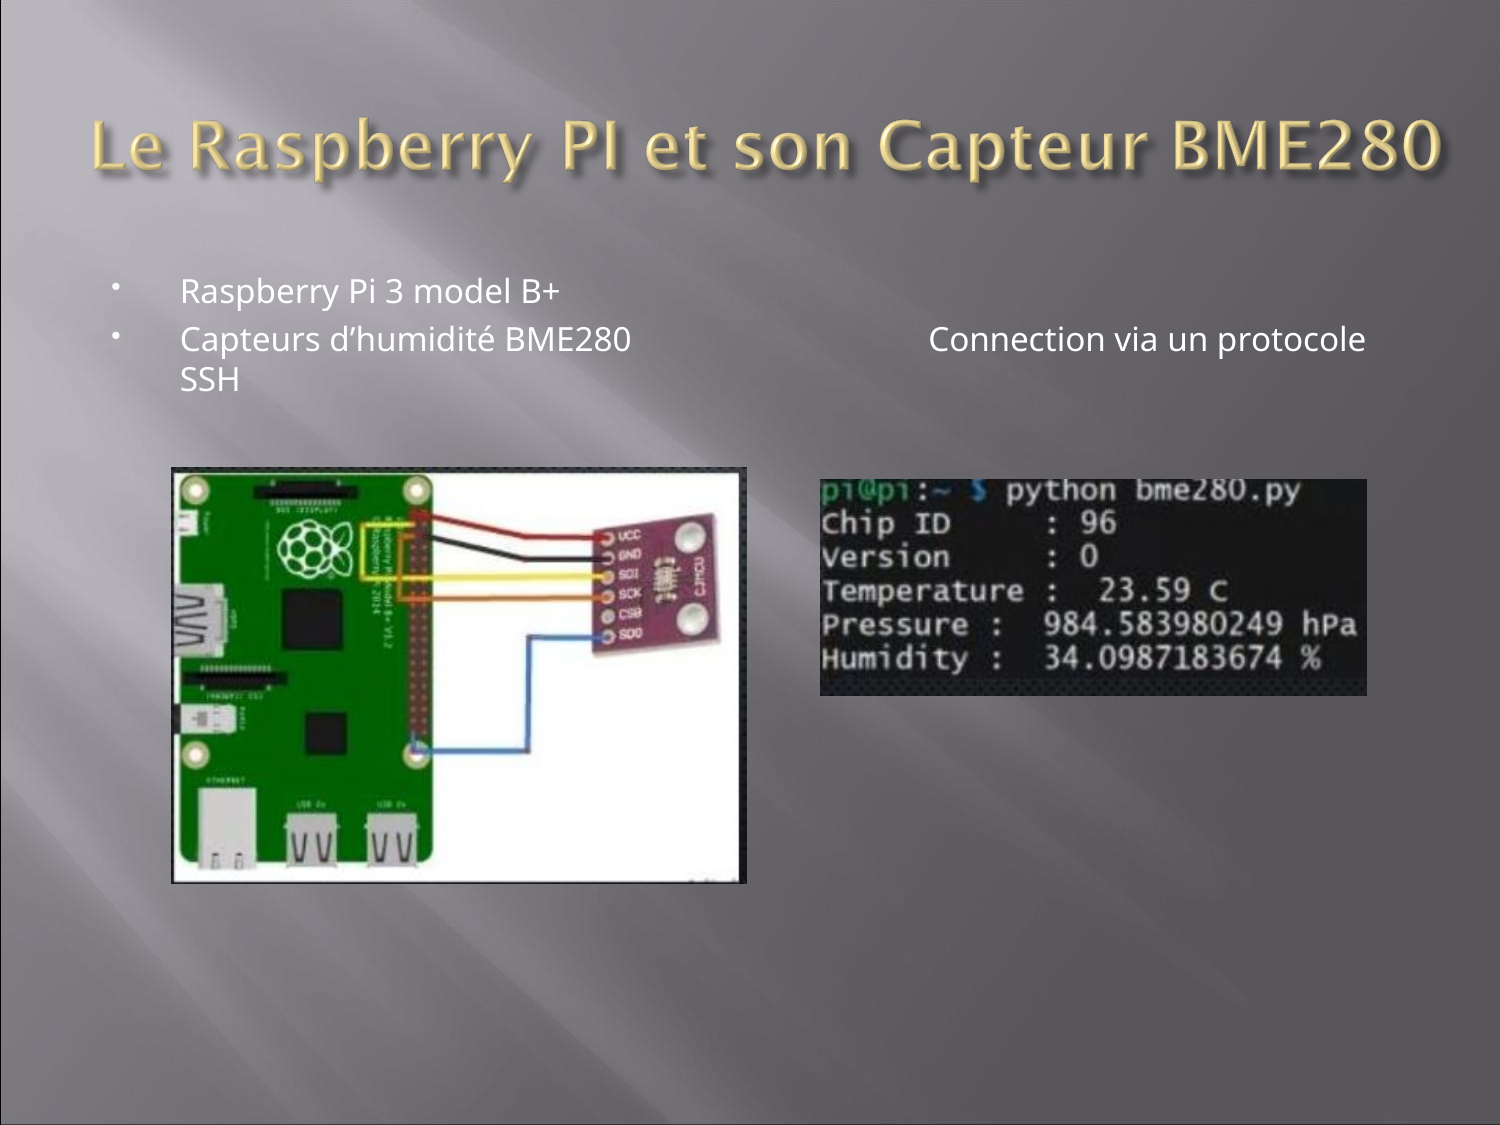

# Raspberry Pi 3 model B+
Capteurs d’humidité BME280 Connection via un protocole SSH